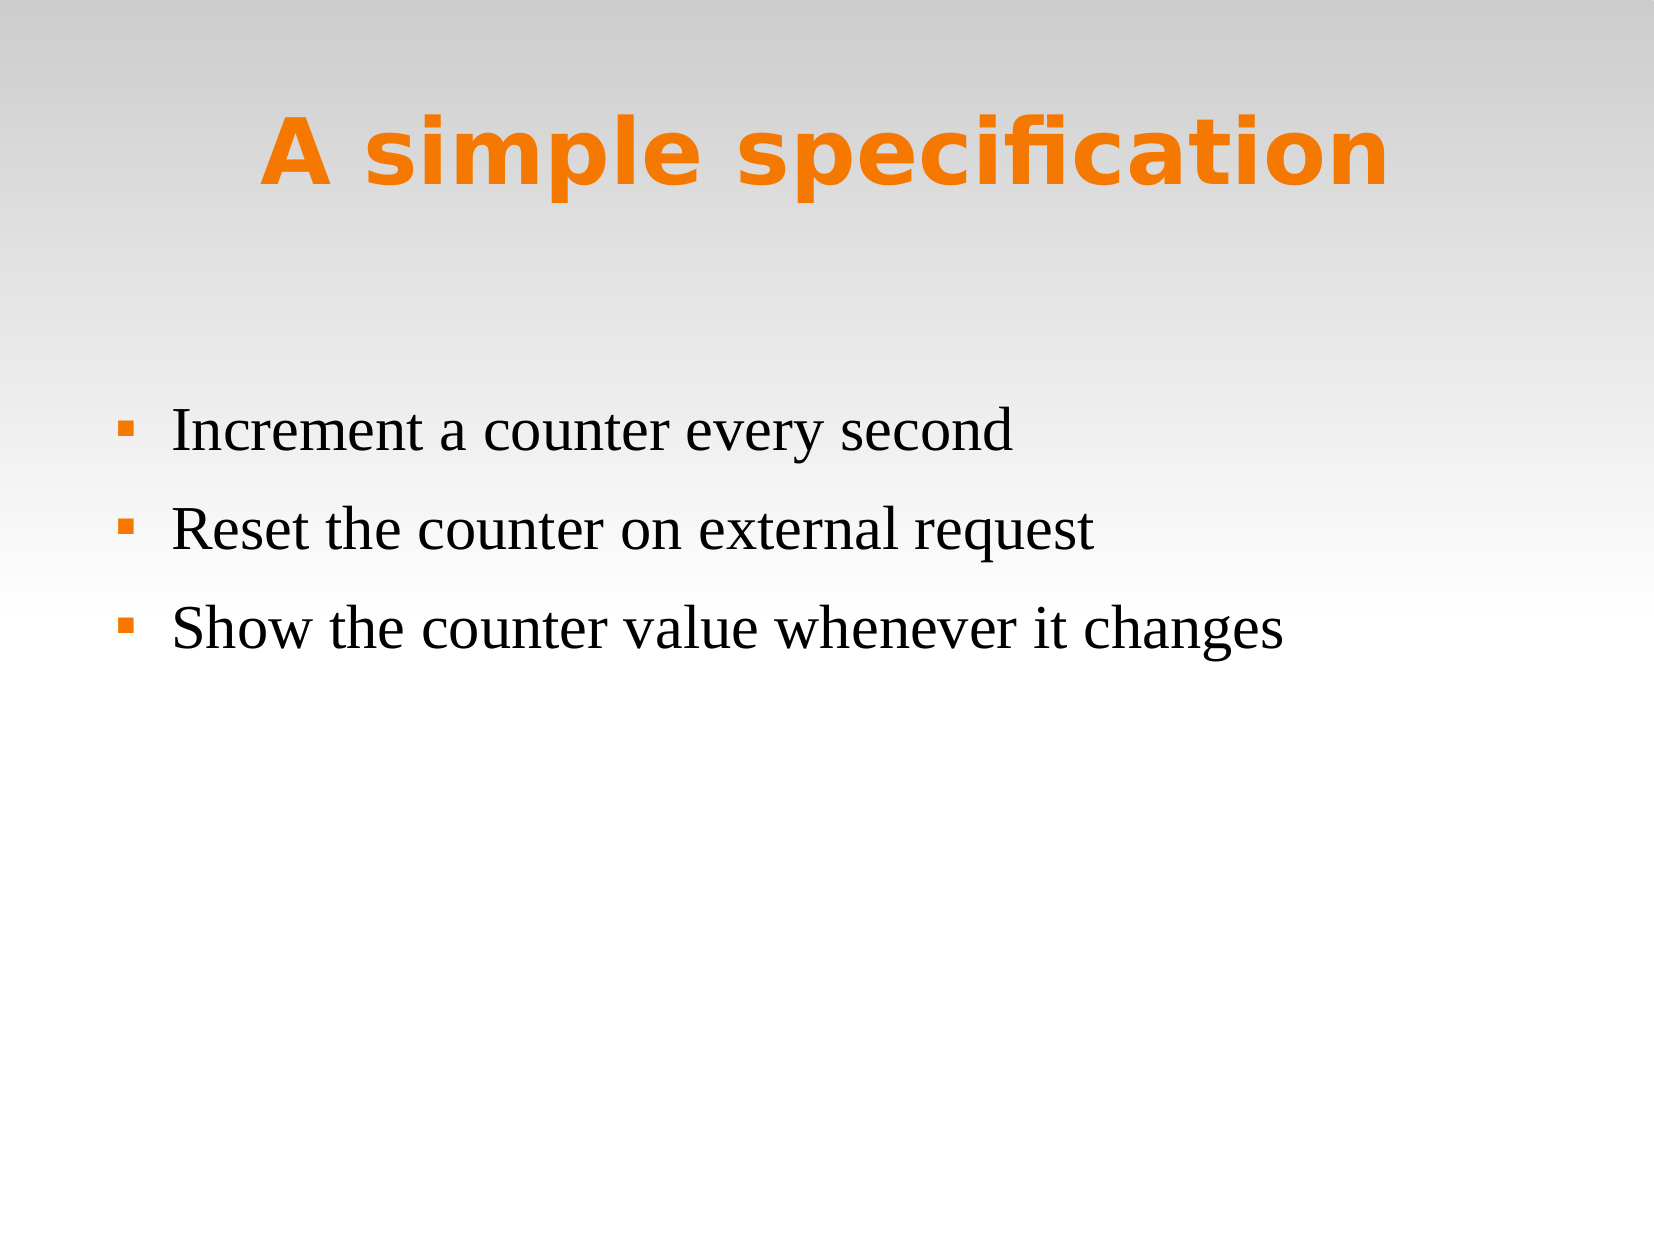

# A simple specification
Increment a counter every second
Reset the counter on external request
Show the counter value whenever it changes